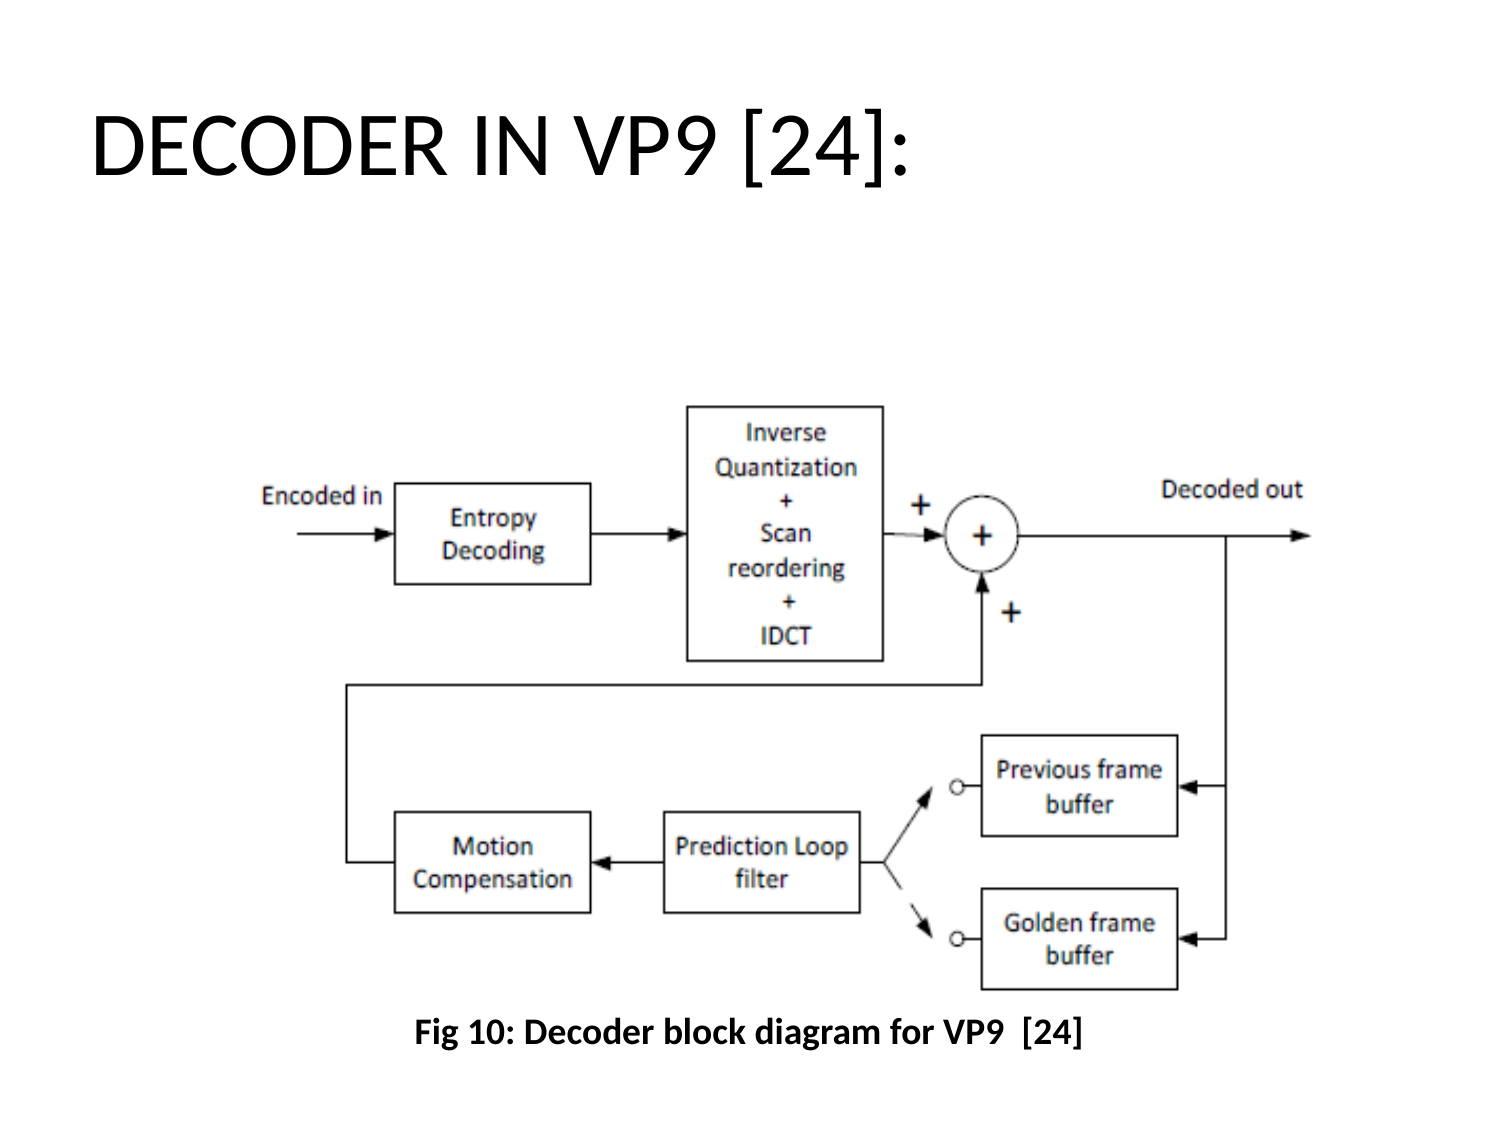

# DECODER IN VP9 [24]:
Fig 10: Decoder block diagram for VP9 [24]